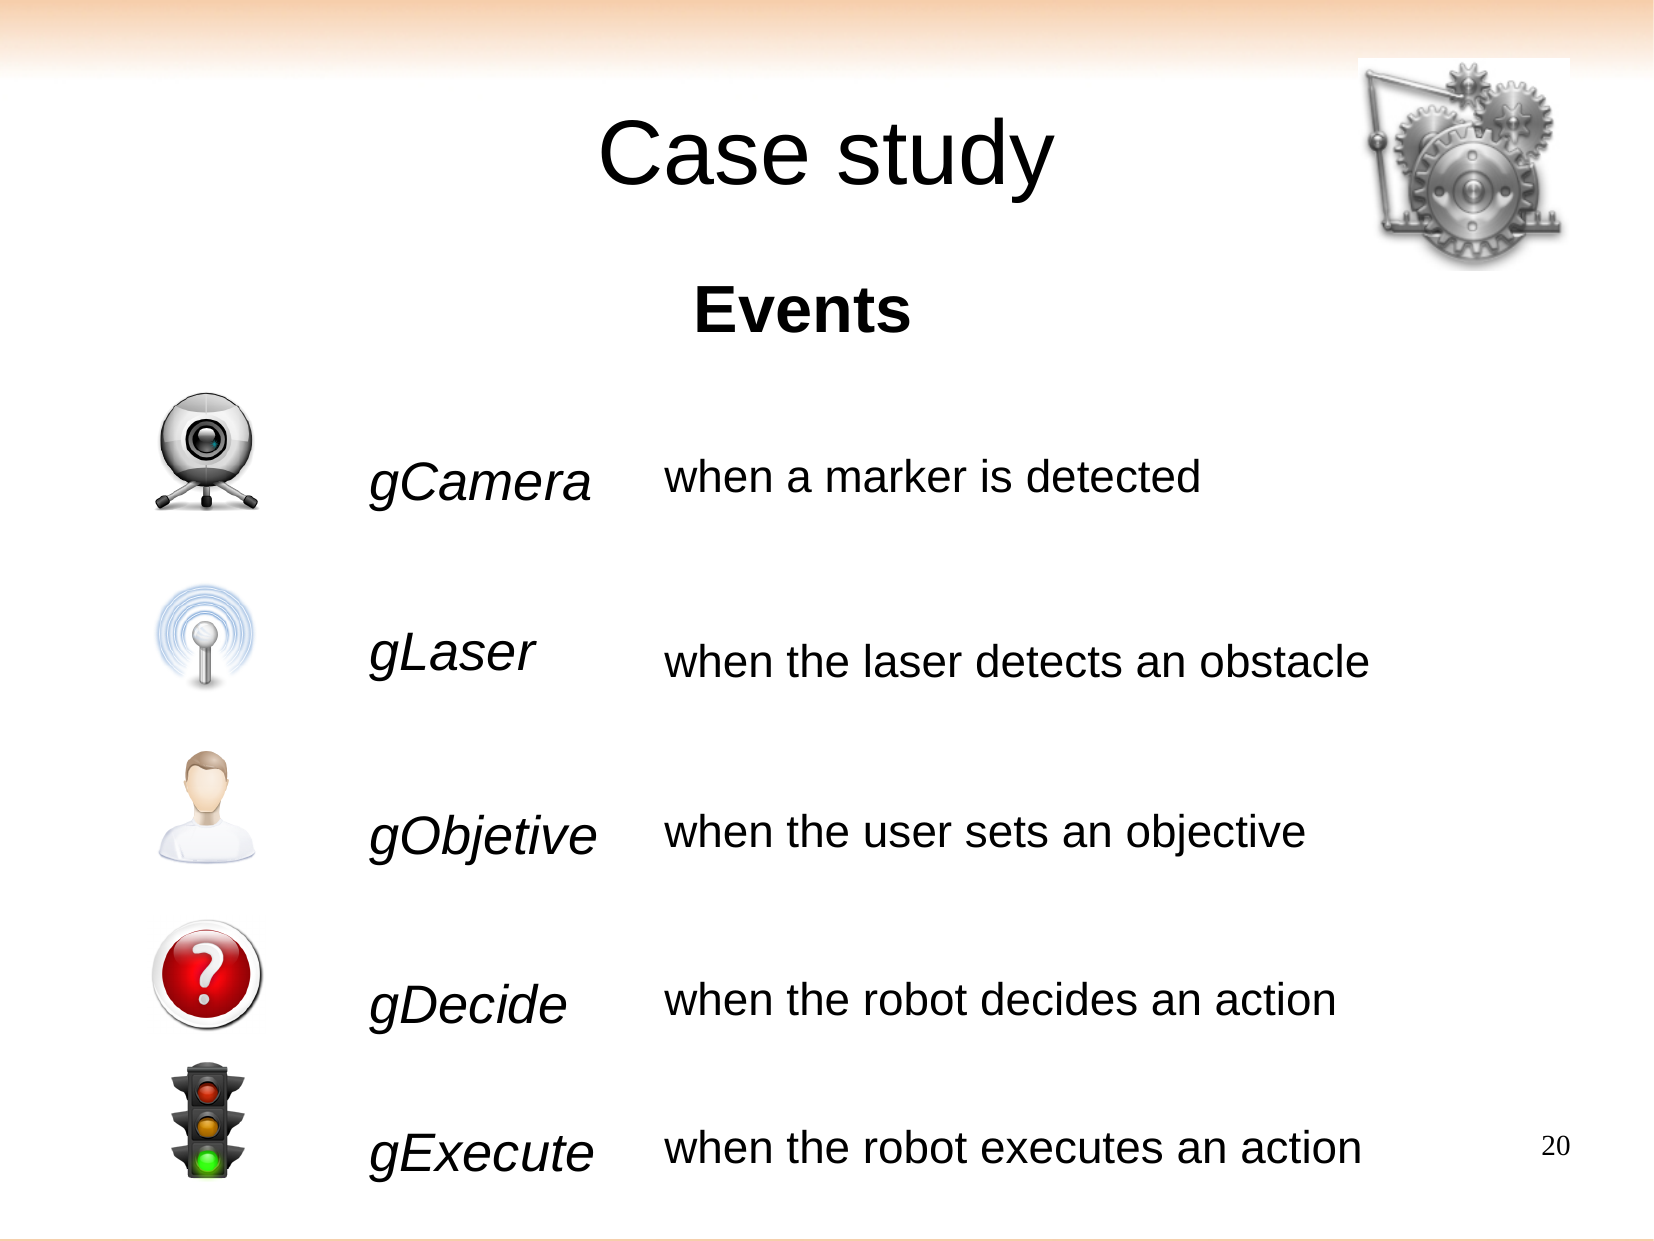

# Case study
Events
gCamera
when a marker is detected
gLaser
when the laser detects an obstacle
gObjetive
when the user sets an objective
gDecide
when the robot decides an action
gExecute
when the robot executes an action
20